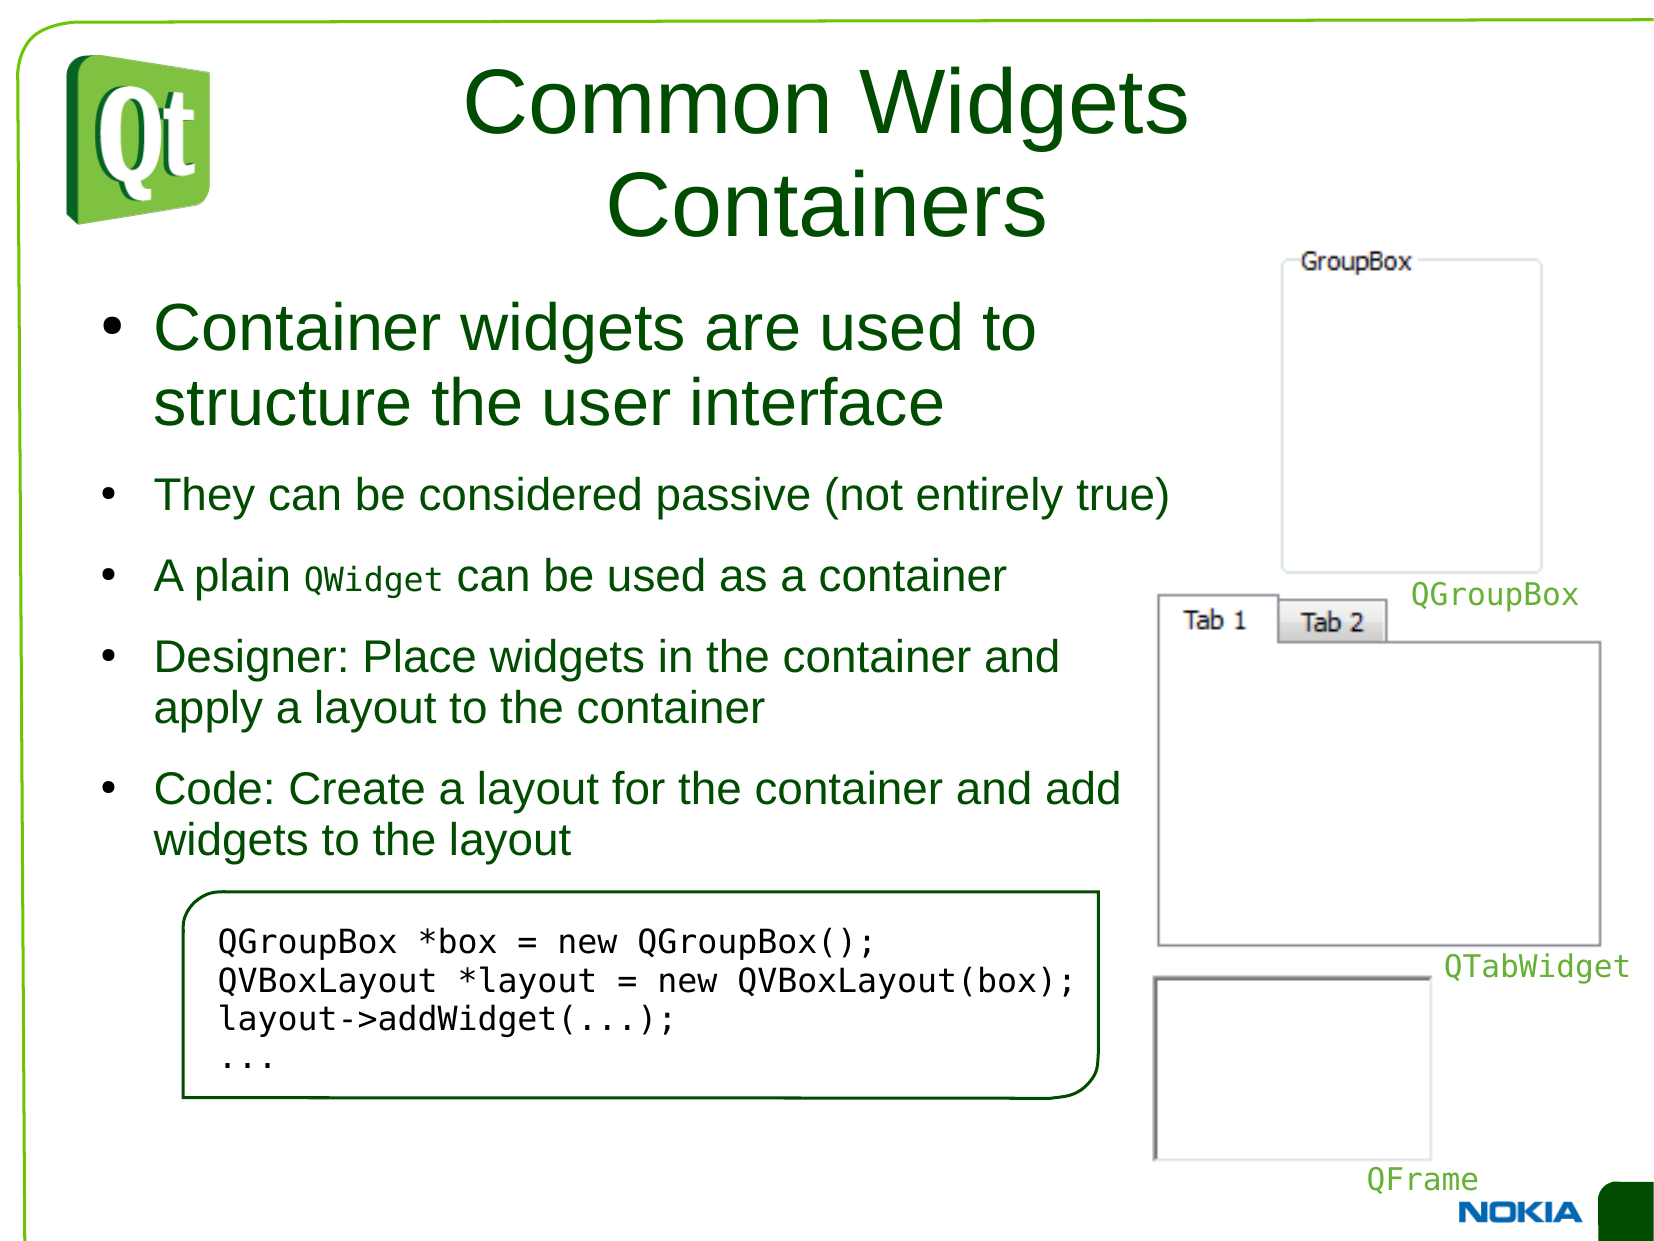

# Common Widgets Containers
Container widgets are used to structure the user interface
They can be considered passive (not entirely true)
A plain QWidget can be used as a container
Designer: Place widgets in the container and apply a layout to the container
Code: Create a layout for the container and add widgets to the layout
QGroupBox
QGroupBox *box = new QGroupBox();
QVBoxLayout *layout = new QVBoxLayout(box);
layout->addWidget(...);
...
QTabWidget
QFrame